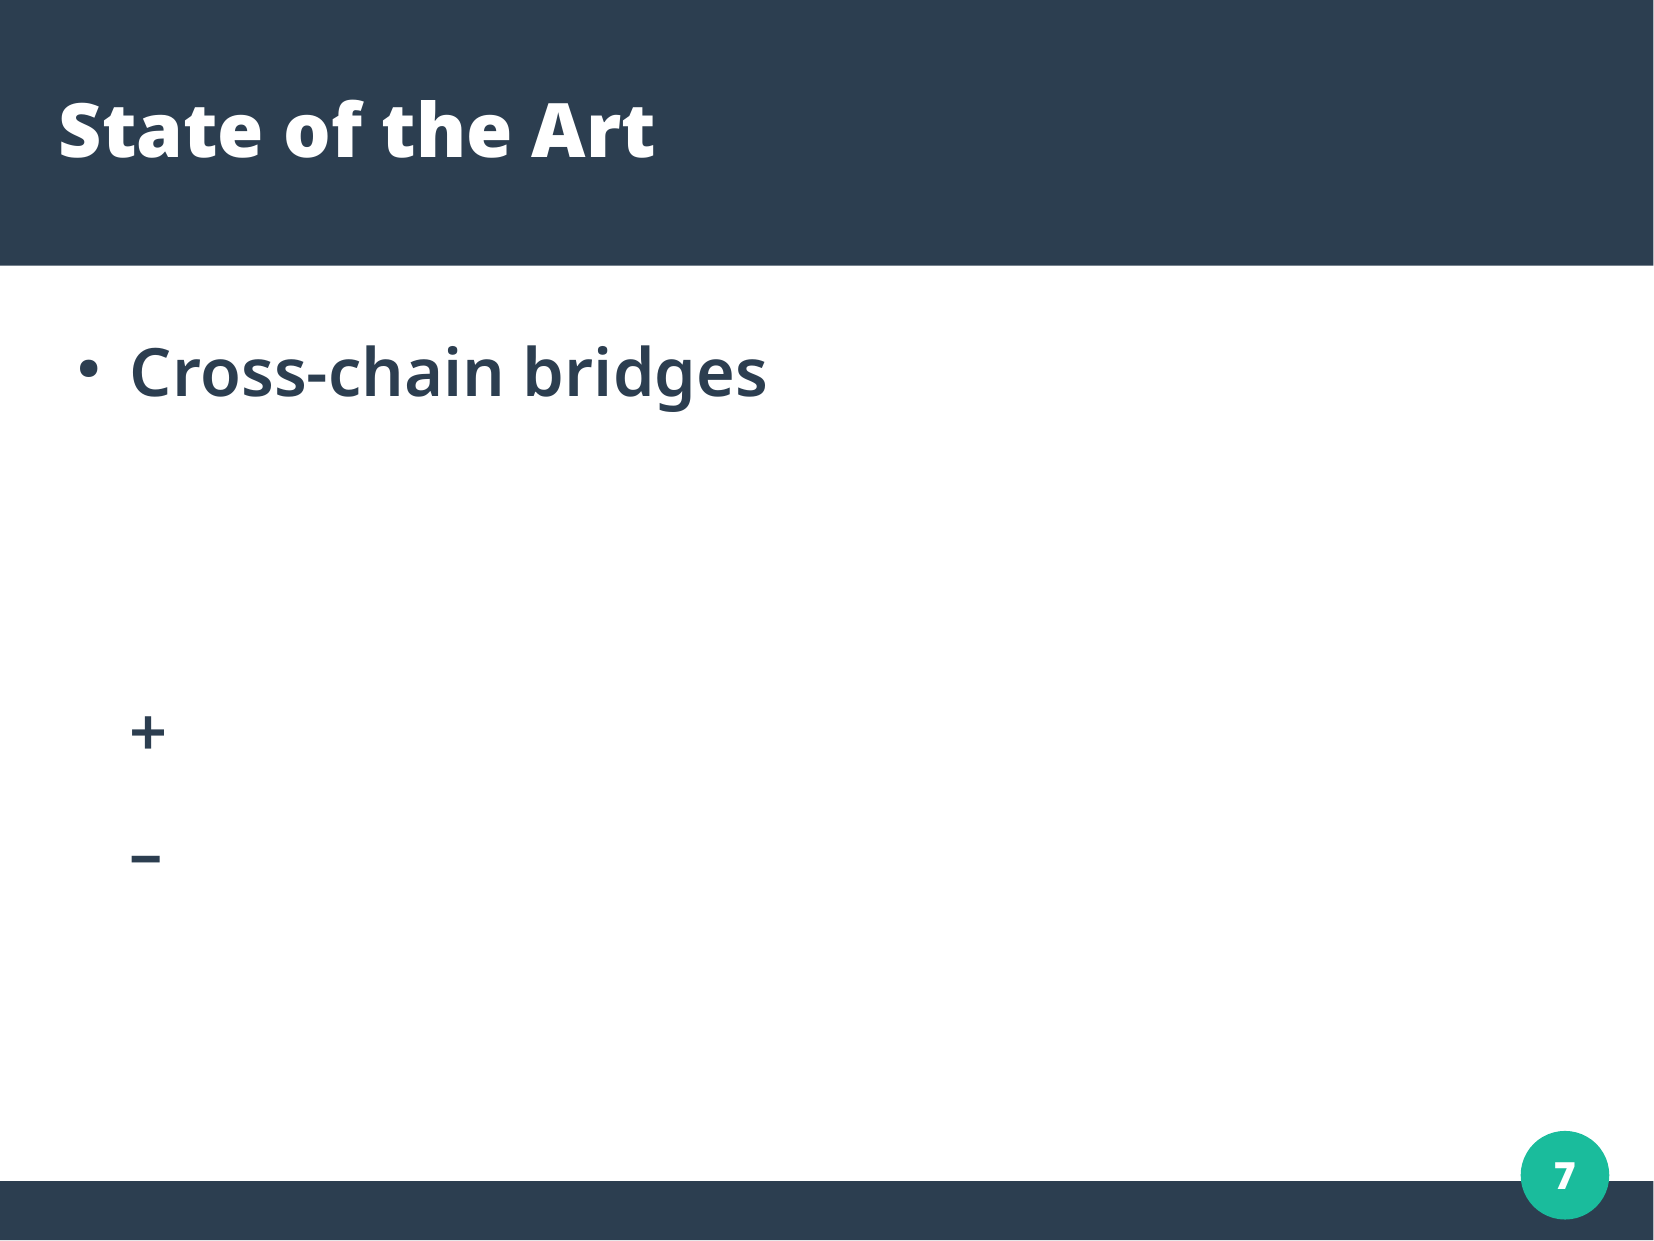

# State of the Art
Cross-chain bridges
+
–
7